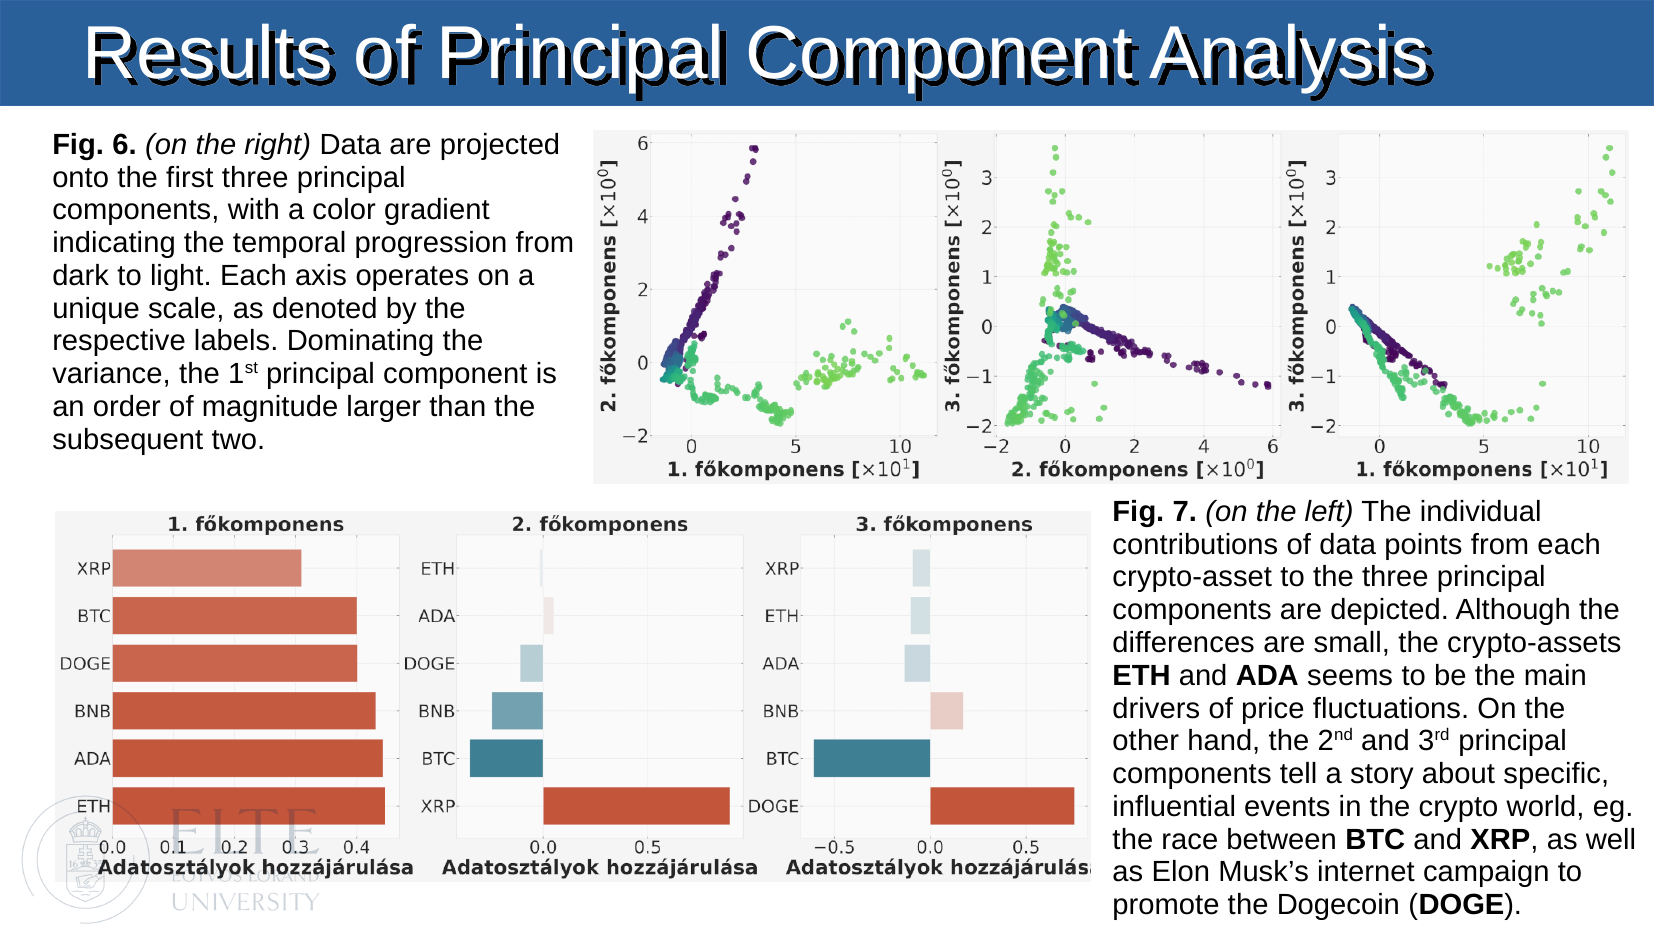

# Results of Principal Component Analysis
Fig. 6. (on the right) Data are projected onto the first three principal components, with a color gradient indicating the temporal progression from dark to light. Each axis operates on a unique scale, as denoted by the respective labels. Dominating the variance, the 1st principal component is an order of magnitude larger than the subsequent two.
Fig. 7. (on the left) The individual contributions of data points from each crypto-asset to the three principal components are depicted. Although the differences are small, the crypto-assets ETH and ADA seems to be the main drivers of price fluctuations. On the other hand, the 2nd and 3rd principal components tell a story about specific, influential events in the crypto world, eg. the race between BTC and XRP, as well as Elon Musk’s internet campaign to promote the Dogecoin (DOGE).